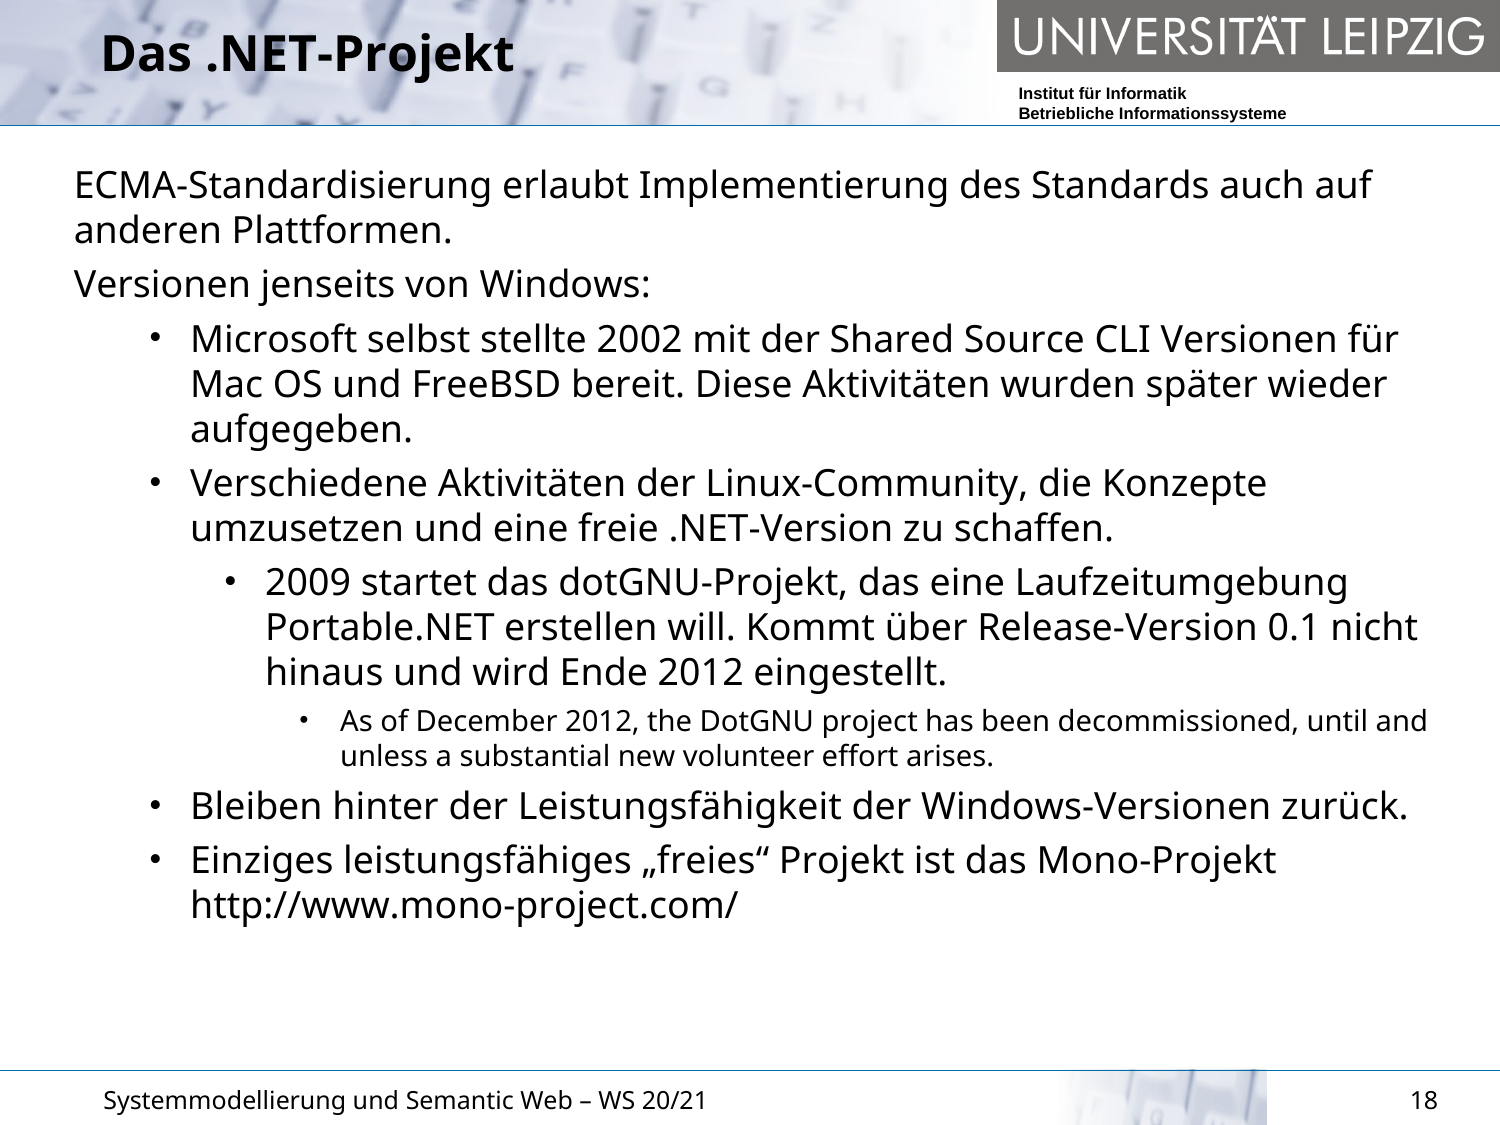

Das .NET-Projekt
ECMA-Standardisierung erlaubt Implementierung des Standards auch auf anderen Plattformen.
Versionen jenseits von Windows:
Microsoft selbst stellte 2002 mit der Shared Source CLI Versionen für Mac OS und FreeBSD bereit. Diese Aktivitäten wurden später wieder aufgegeben.
Verschiedene Aktivitäten der Linux-Community, die Konzepte umzusetzen und eine freie .NET-Version zu schaffen.
2009 startet das dotGNU-Projekt, das eine Laufzeitumgebung Portable.NET erstellen will. Kommt über Release-Version 0.1 nicht hinaus und wird Ende 2012 eingestellt.
As of December 2012, the DotGNU project has been decommissioned, until and unless a substantial new volunteer effort arises.
Bleiben hinter der Leistungsfähigkeit der Windows-Versionen zurück.
Einziges leistungsfähiges „freies“ Projekt ist das Mono-Projekt http://www.mono-project.com/
Systemmodellierung und Semantic Web – WS 20/21
18